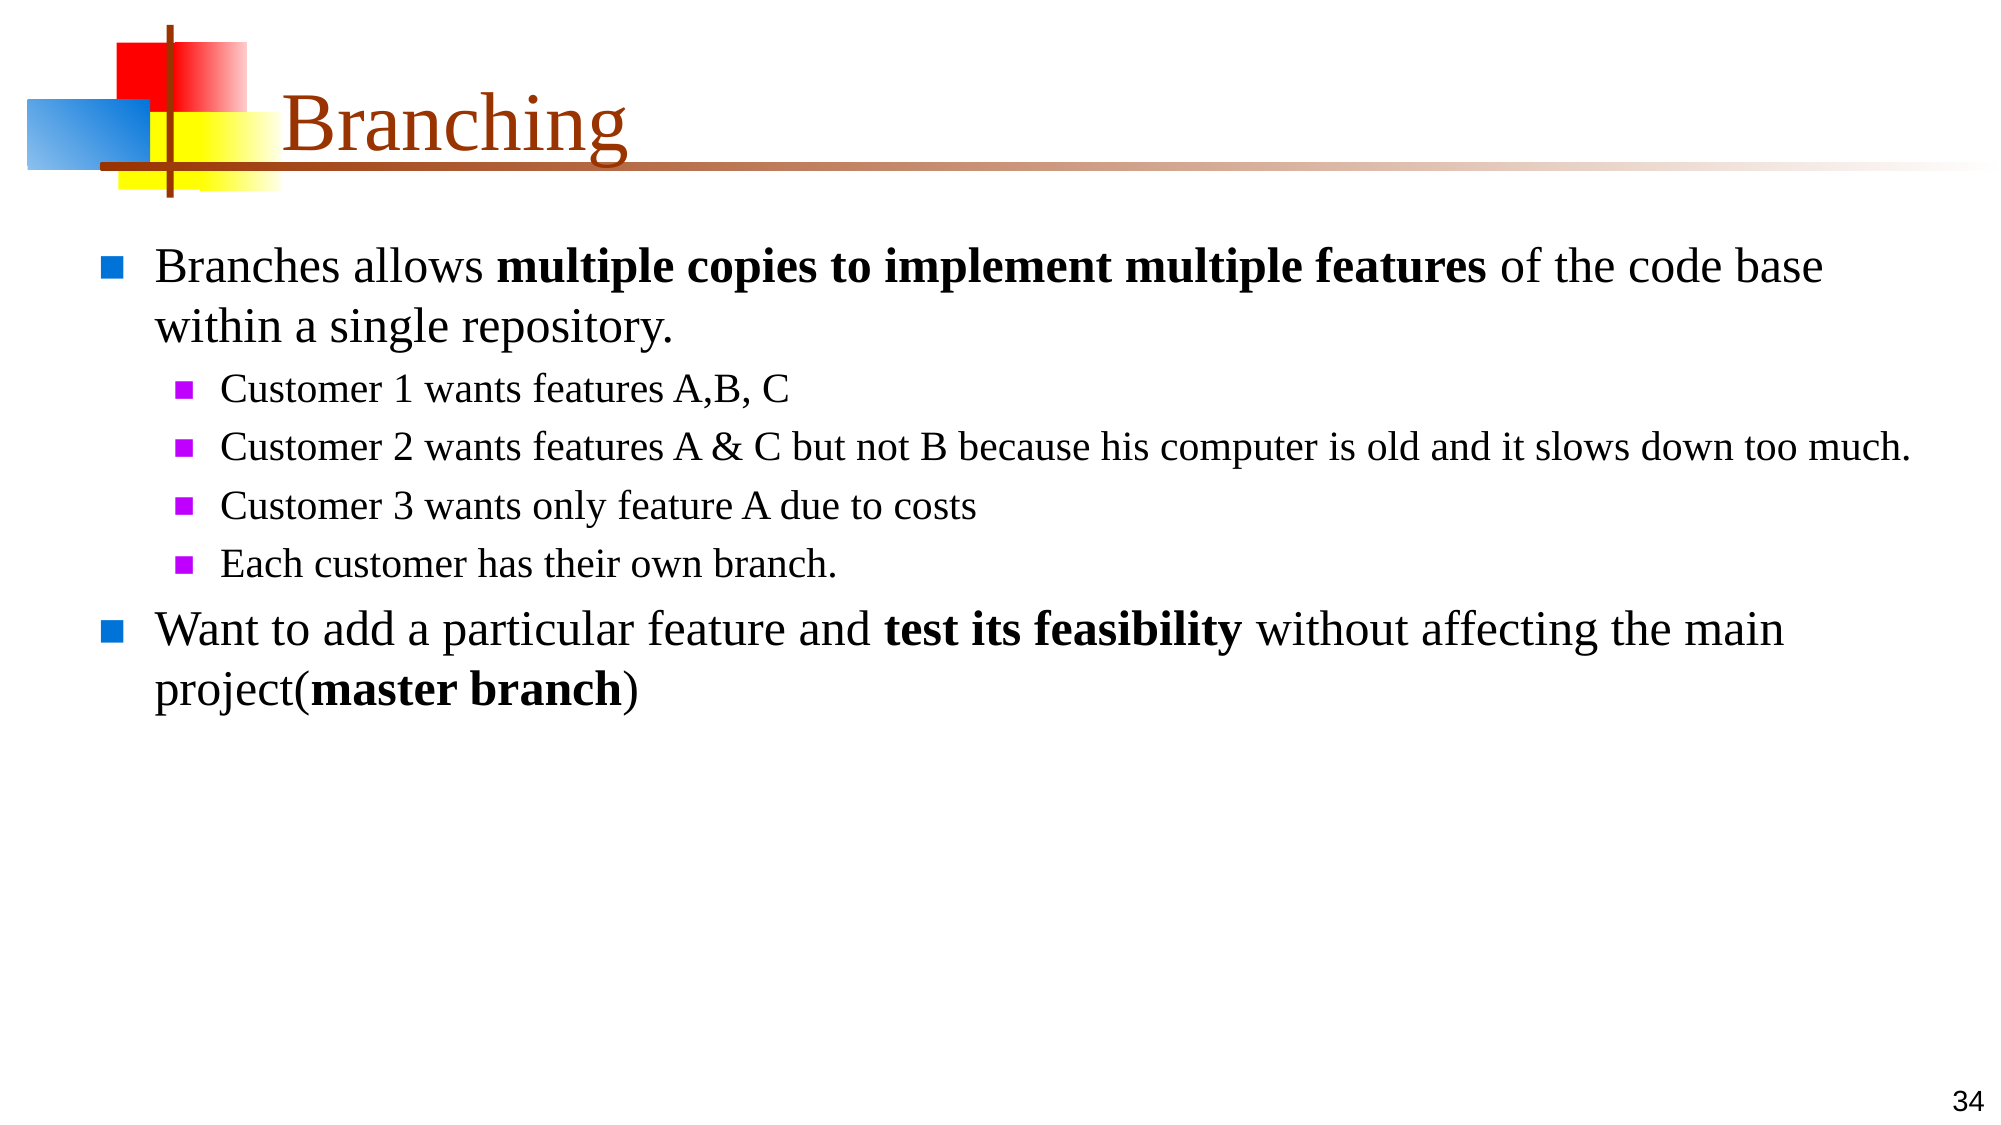

# Branching
Branches allows multiple copies to implement multiple features of the code base within a single repository.
Customer 1 wants features A,B, C
Customer 2 wants features A & C but not B because his computer is old and it slows down too much.
Customer 3 wants only feature A due to costs
Each customer has their own branch.
Want to add a particular feature and test its feasibility without affecting the main project(master branch)